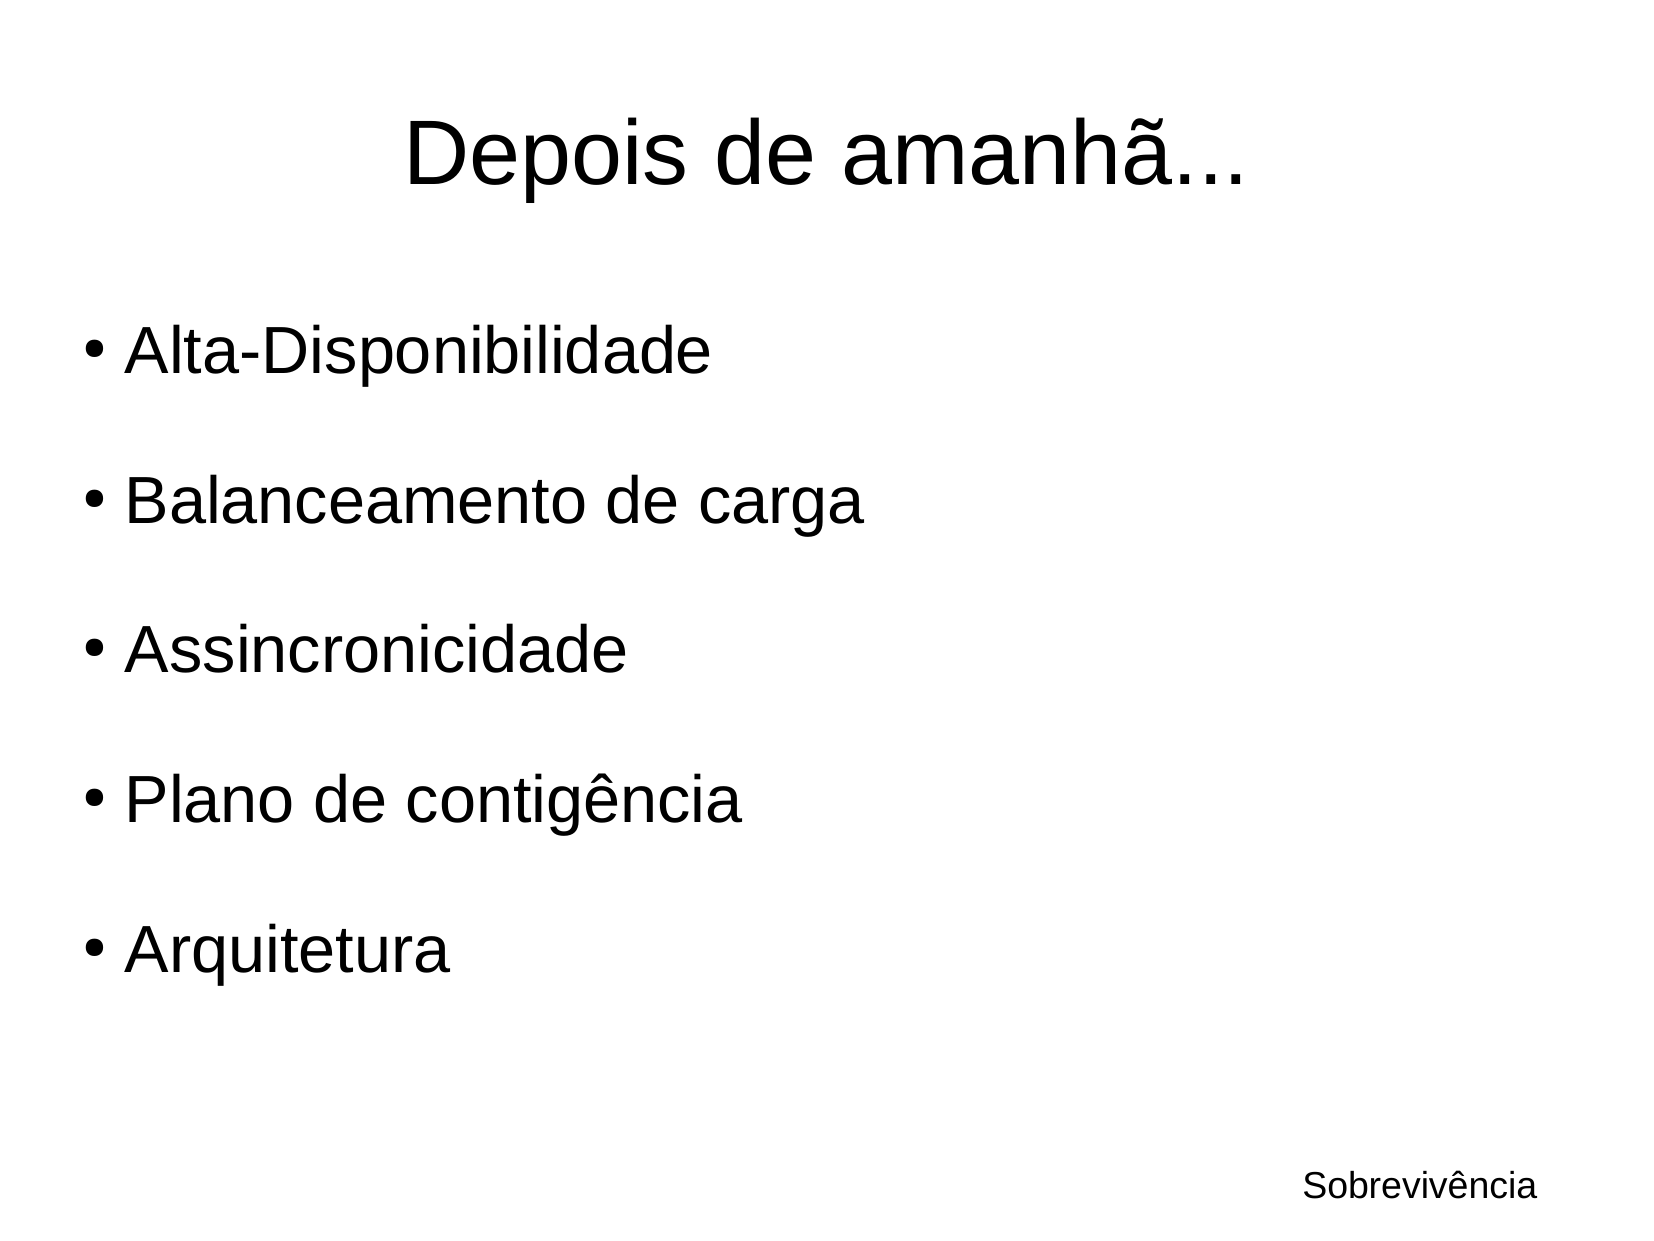

Depois de amanhã...
# Alta-Disponibilidade
 Balanceamento de carga
 Assincronicidade
 Plano de contigência
 Arquitetura
Sobrevivência